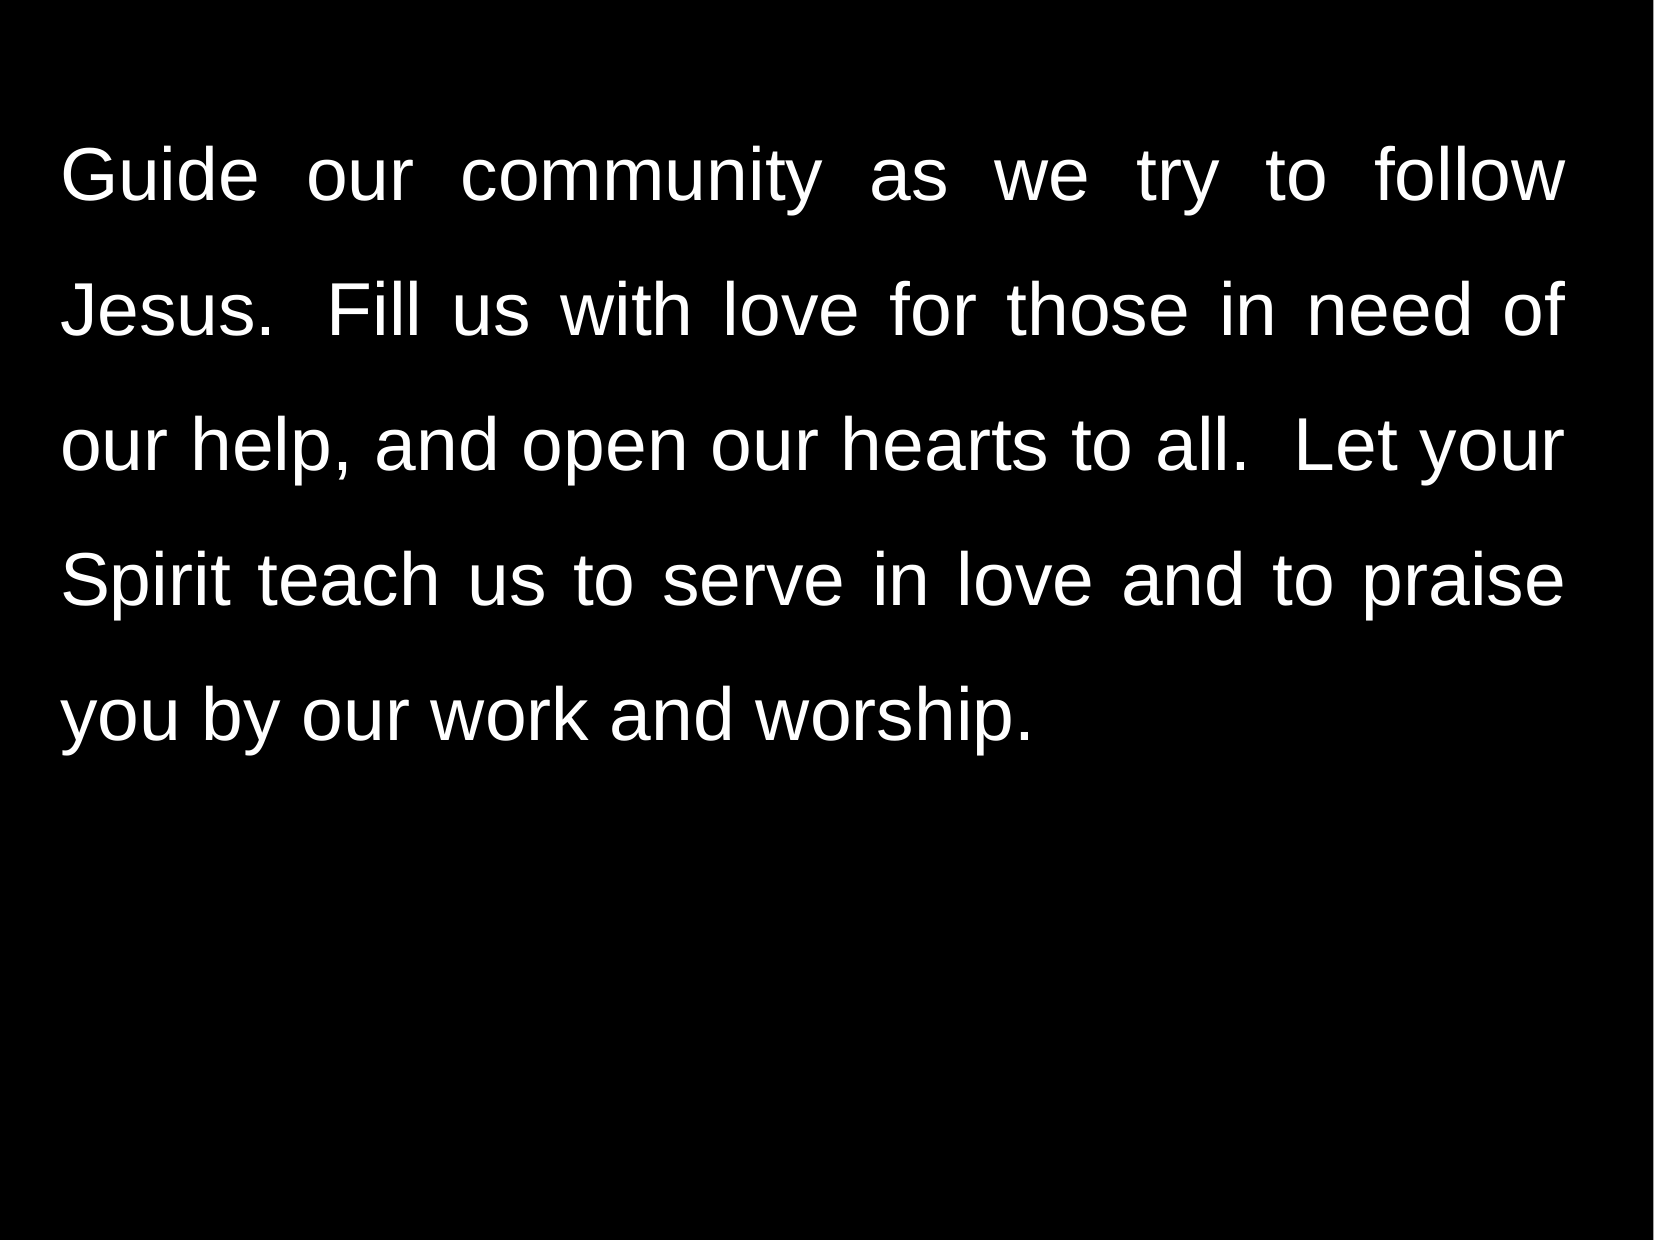

Guide our community as we try to follow Jesus.  Fill us with love for those in need of our help, and open our hearts to all.  Let your Spirit teach us to serve in love and to praise you by our work and worship.